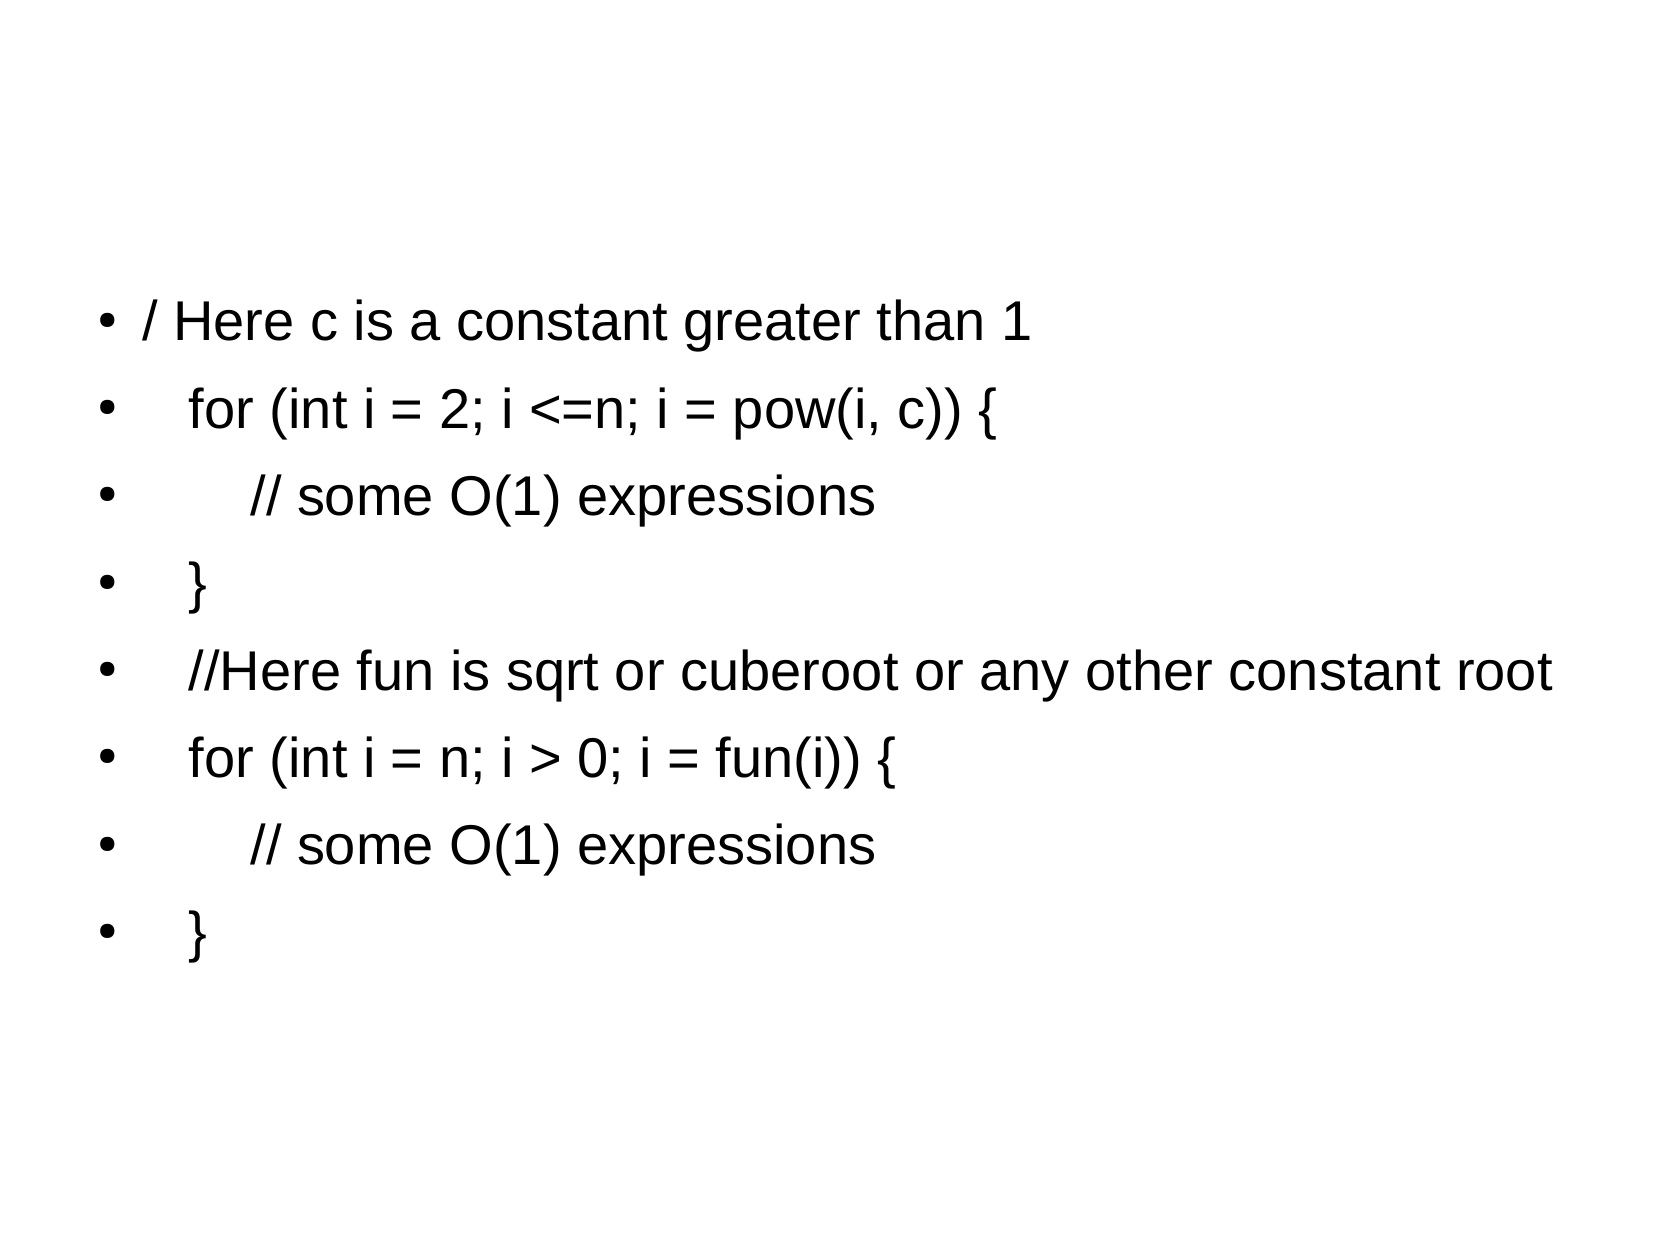

#
/ Here c is a constant greater than 1
 for (int i = 2; i <=n; i = pow(i, c)) {
 // some O(1) expressions
 }
 //Here fun is sqrt or cuberoot or any other constant root
 for (int i = n; i > 0; i = fun(i)) {
 // some O(1) expressions
 }